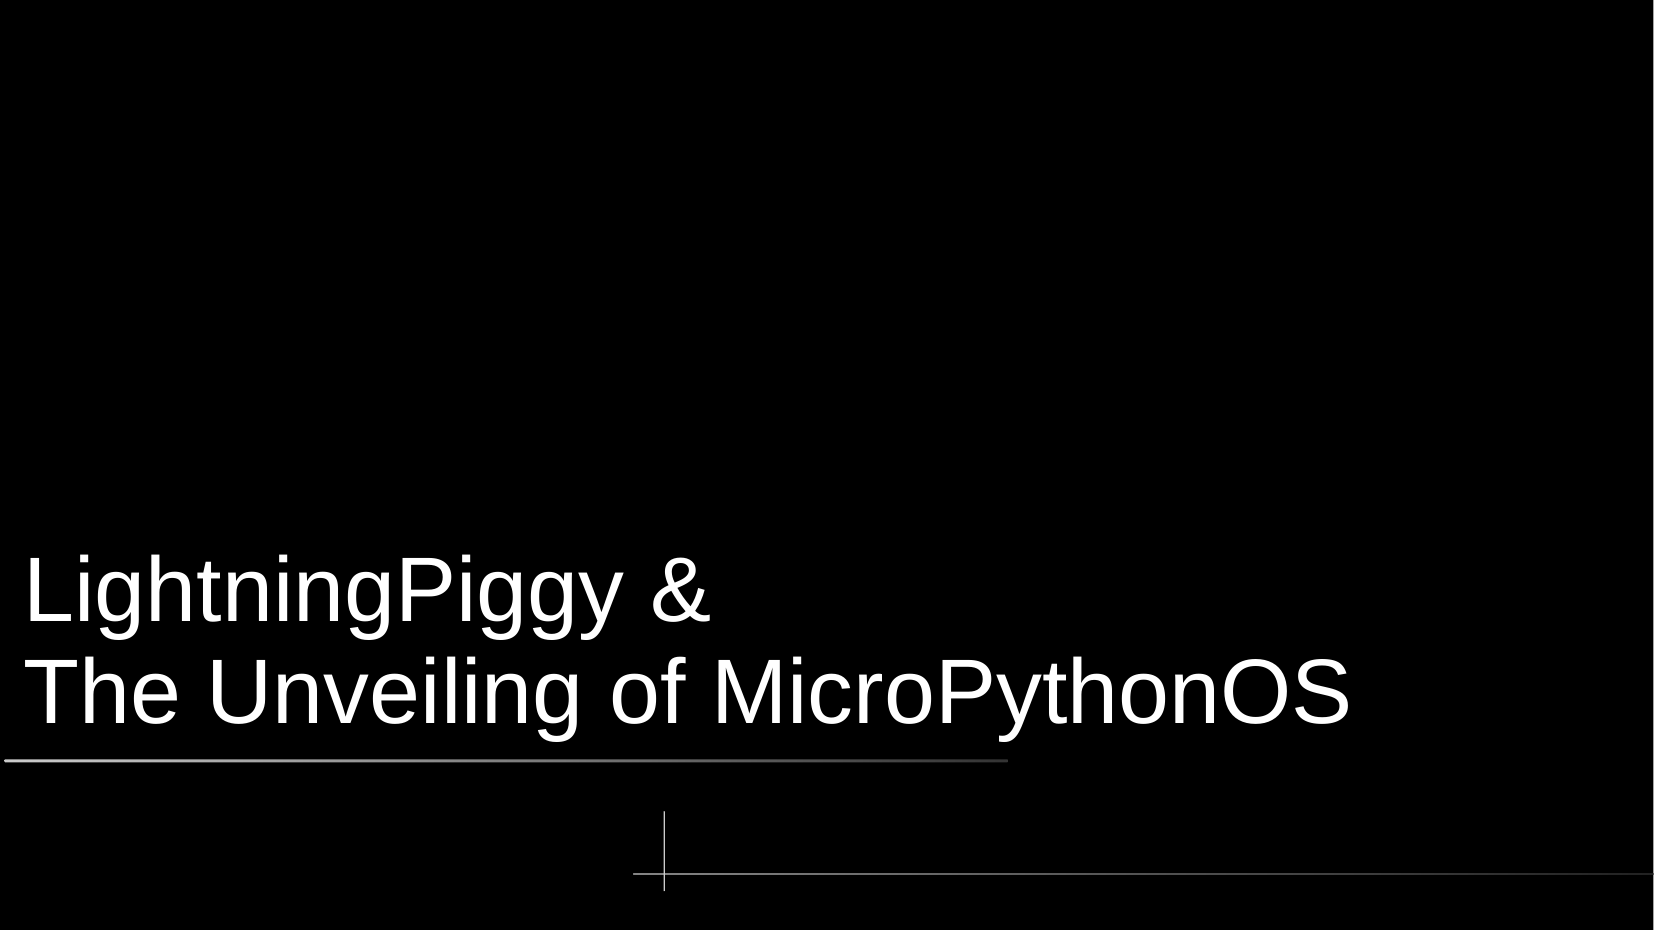

# LightningPiggy & The Unveiling of MicroPythonOS